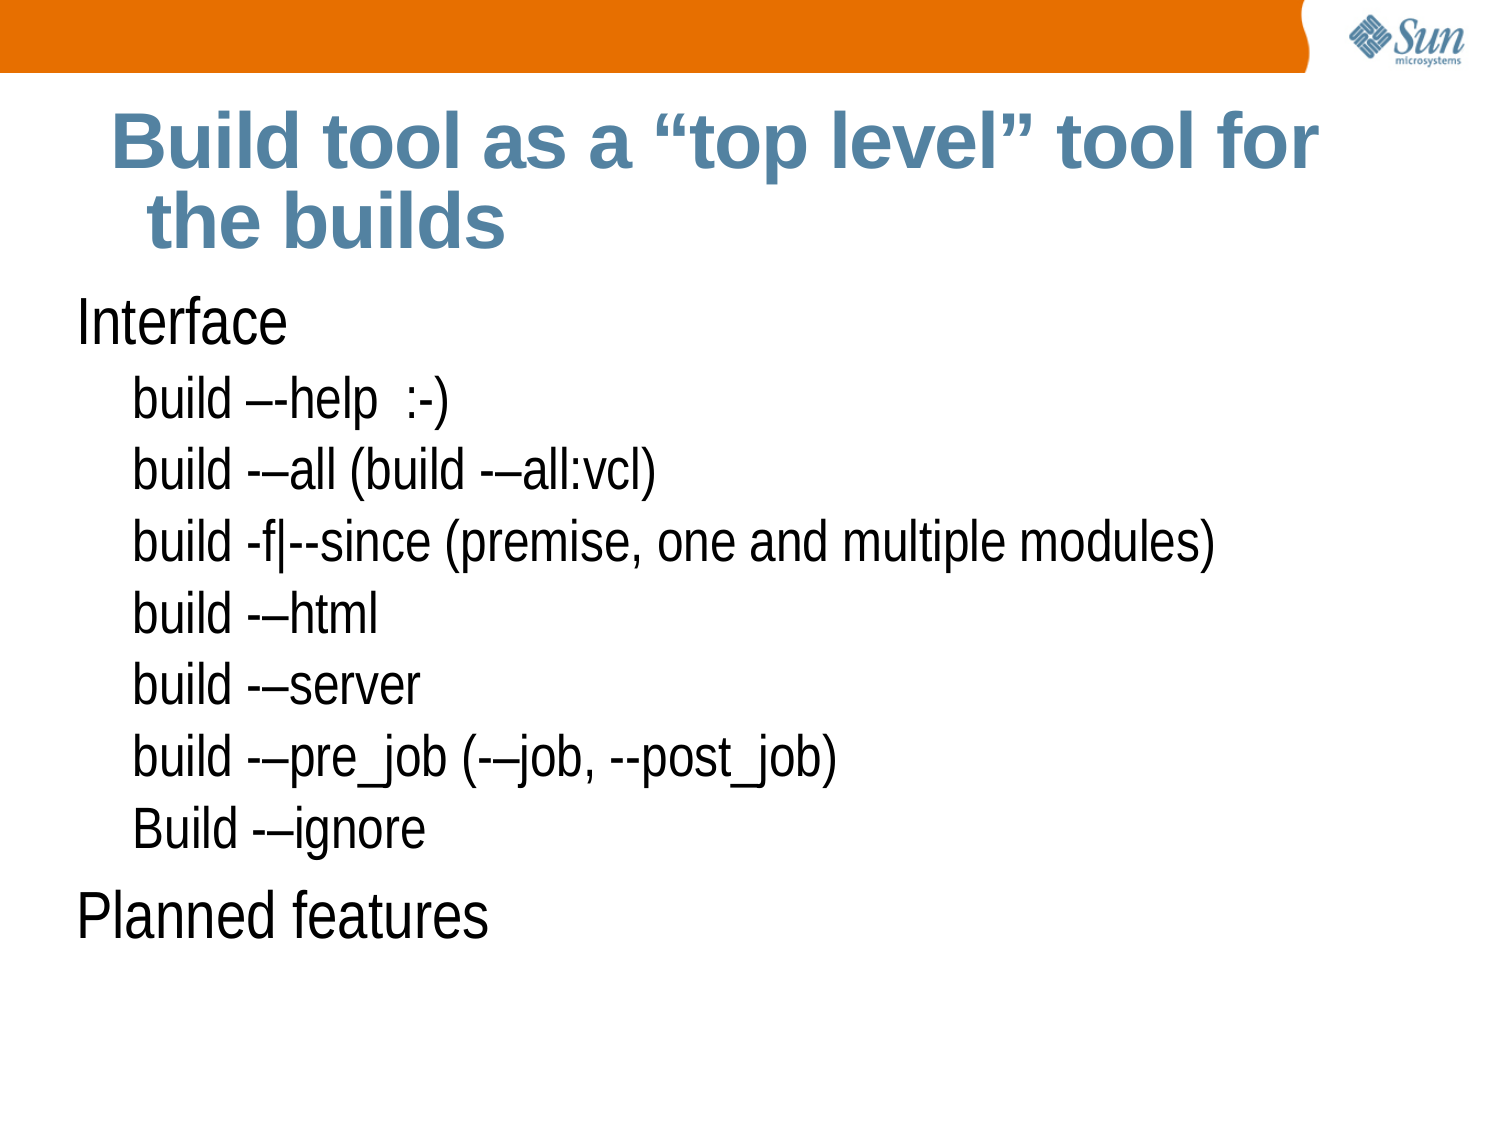

# Build tool as a “top level” tool for the builds
Interface
build –-help :-)
build -–all (build -–all:vcl)
build -f|--since (premise, one and multiple modules)
build -–html
build -–server
build -–pre_job (-–job, --post_job)
Build -–ignore
Planned features